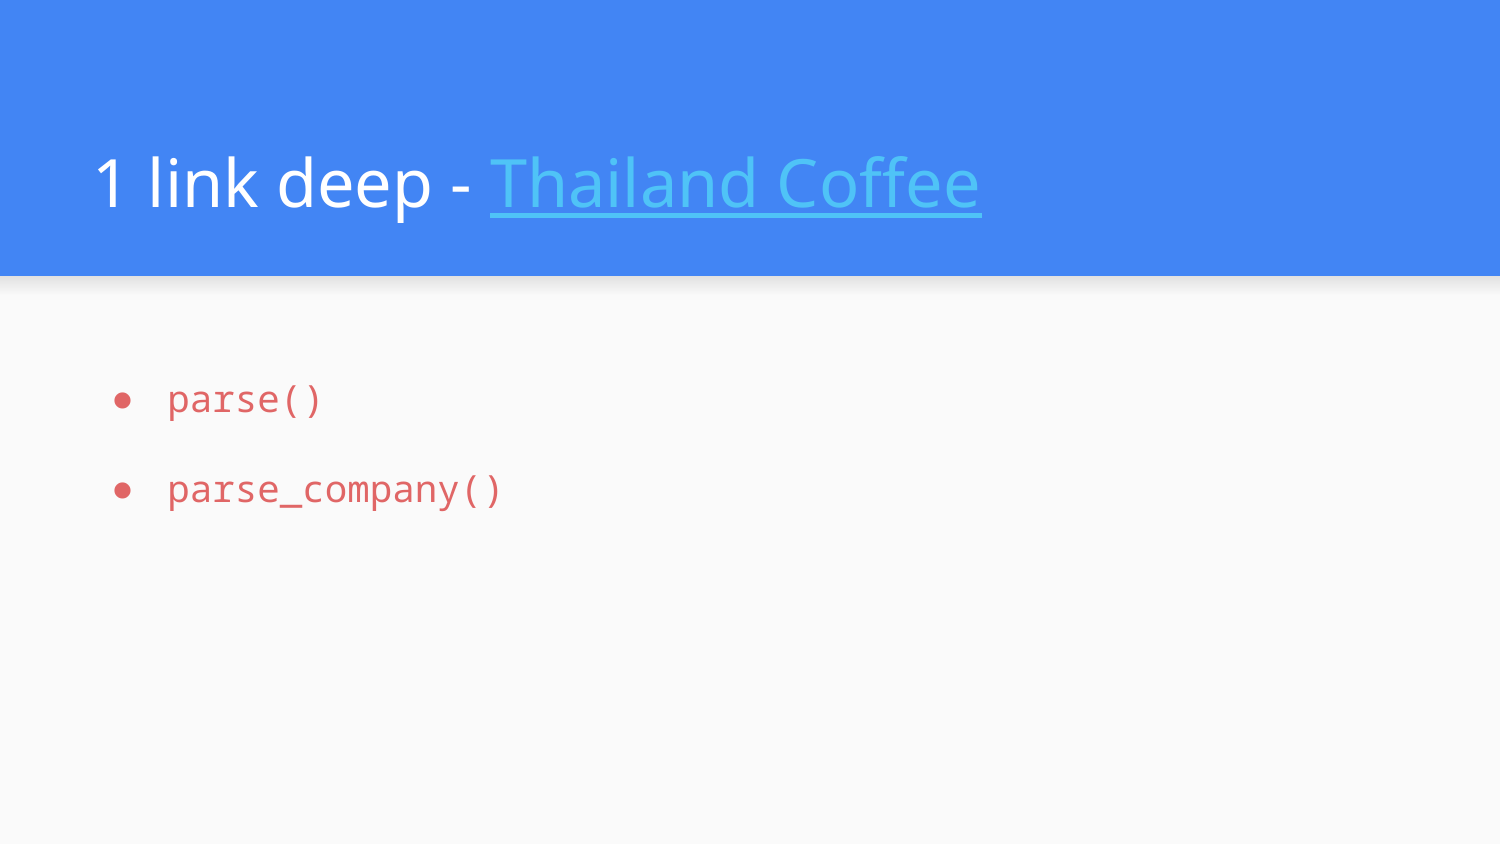

# 1 link deep - Thailand Coffee
parse()
parse_company()